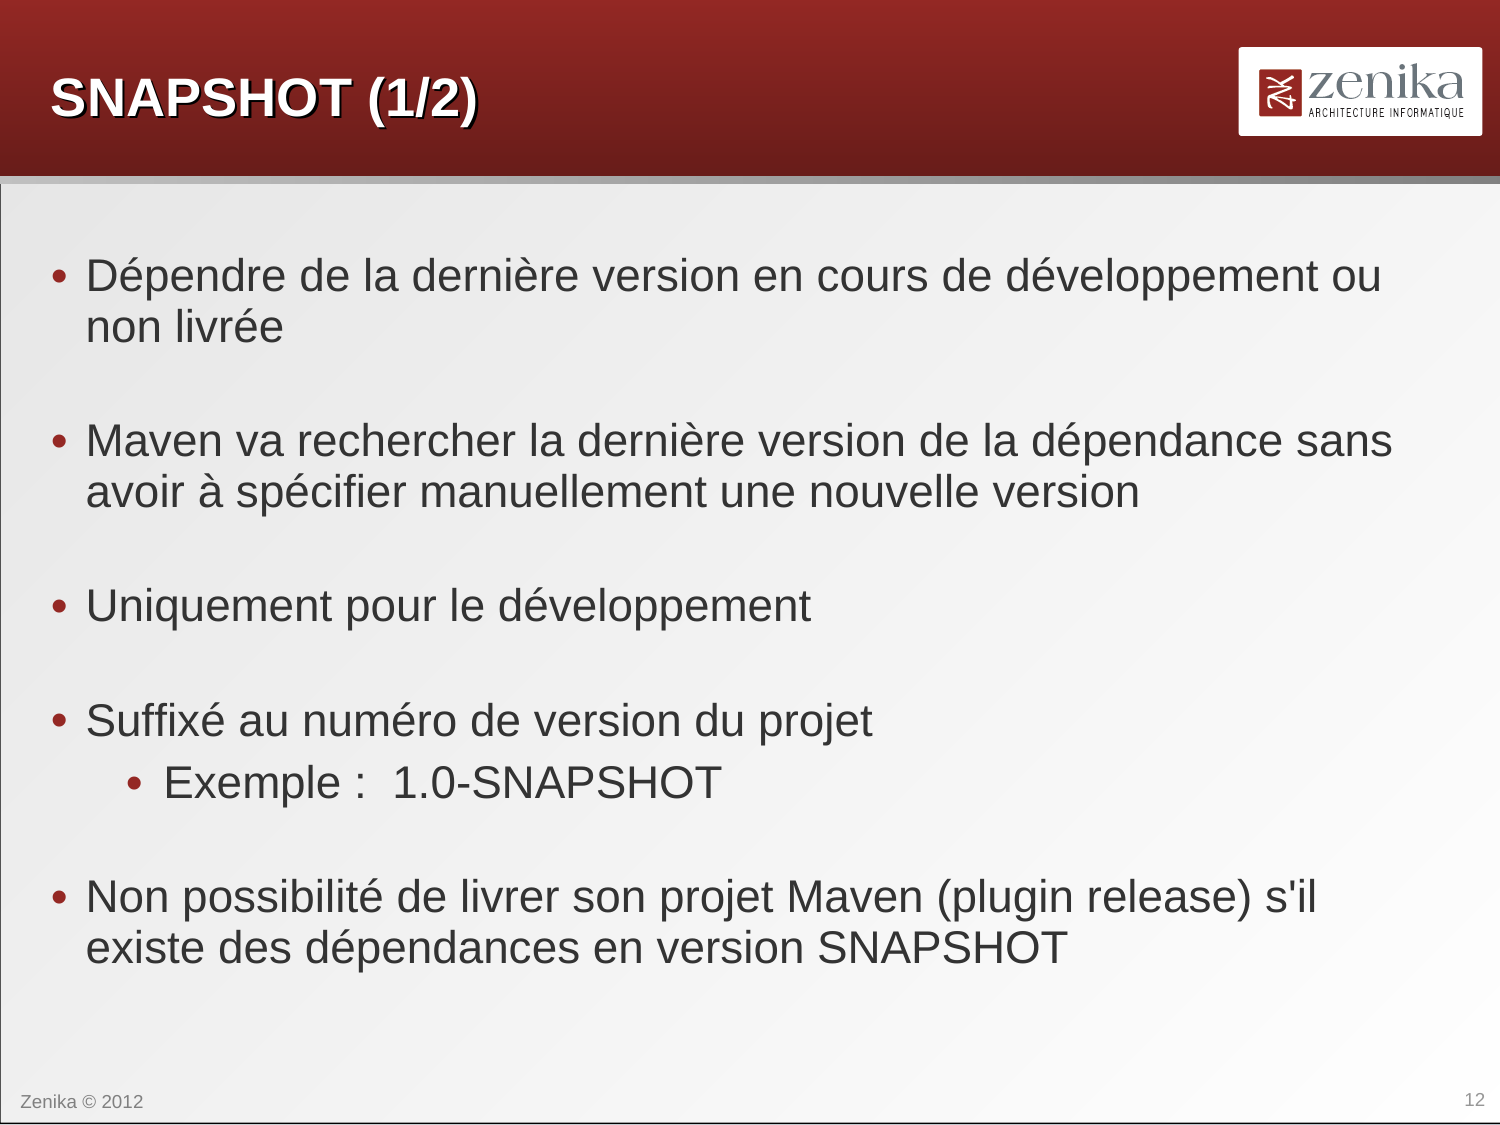

# SNAPSHOT (1/2)
Dépendre de la dernière version en cours de développement ou non livrée
Maven va rechercher la dernière version de la dépendance sans avoir à spécifier manuellement une nouvelle version
Uniquement pour le développement
Suffixé au numéro de version du projet
Exemple : 1.0-SNAPSHOT
Non possibilité de livrer son projet Maven (plugin release) s'il existe des dépendances en version SNAPSHOT